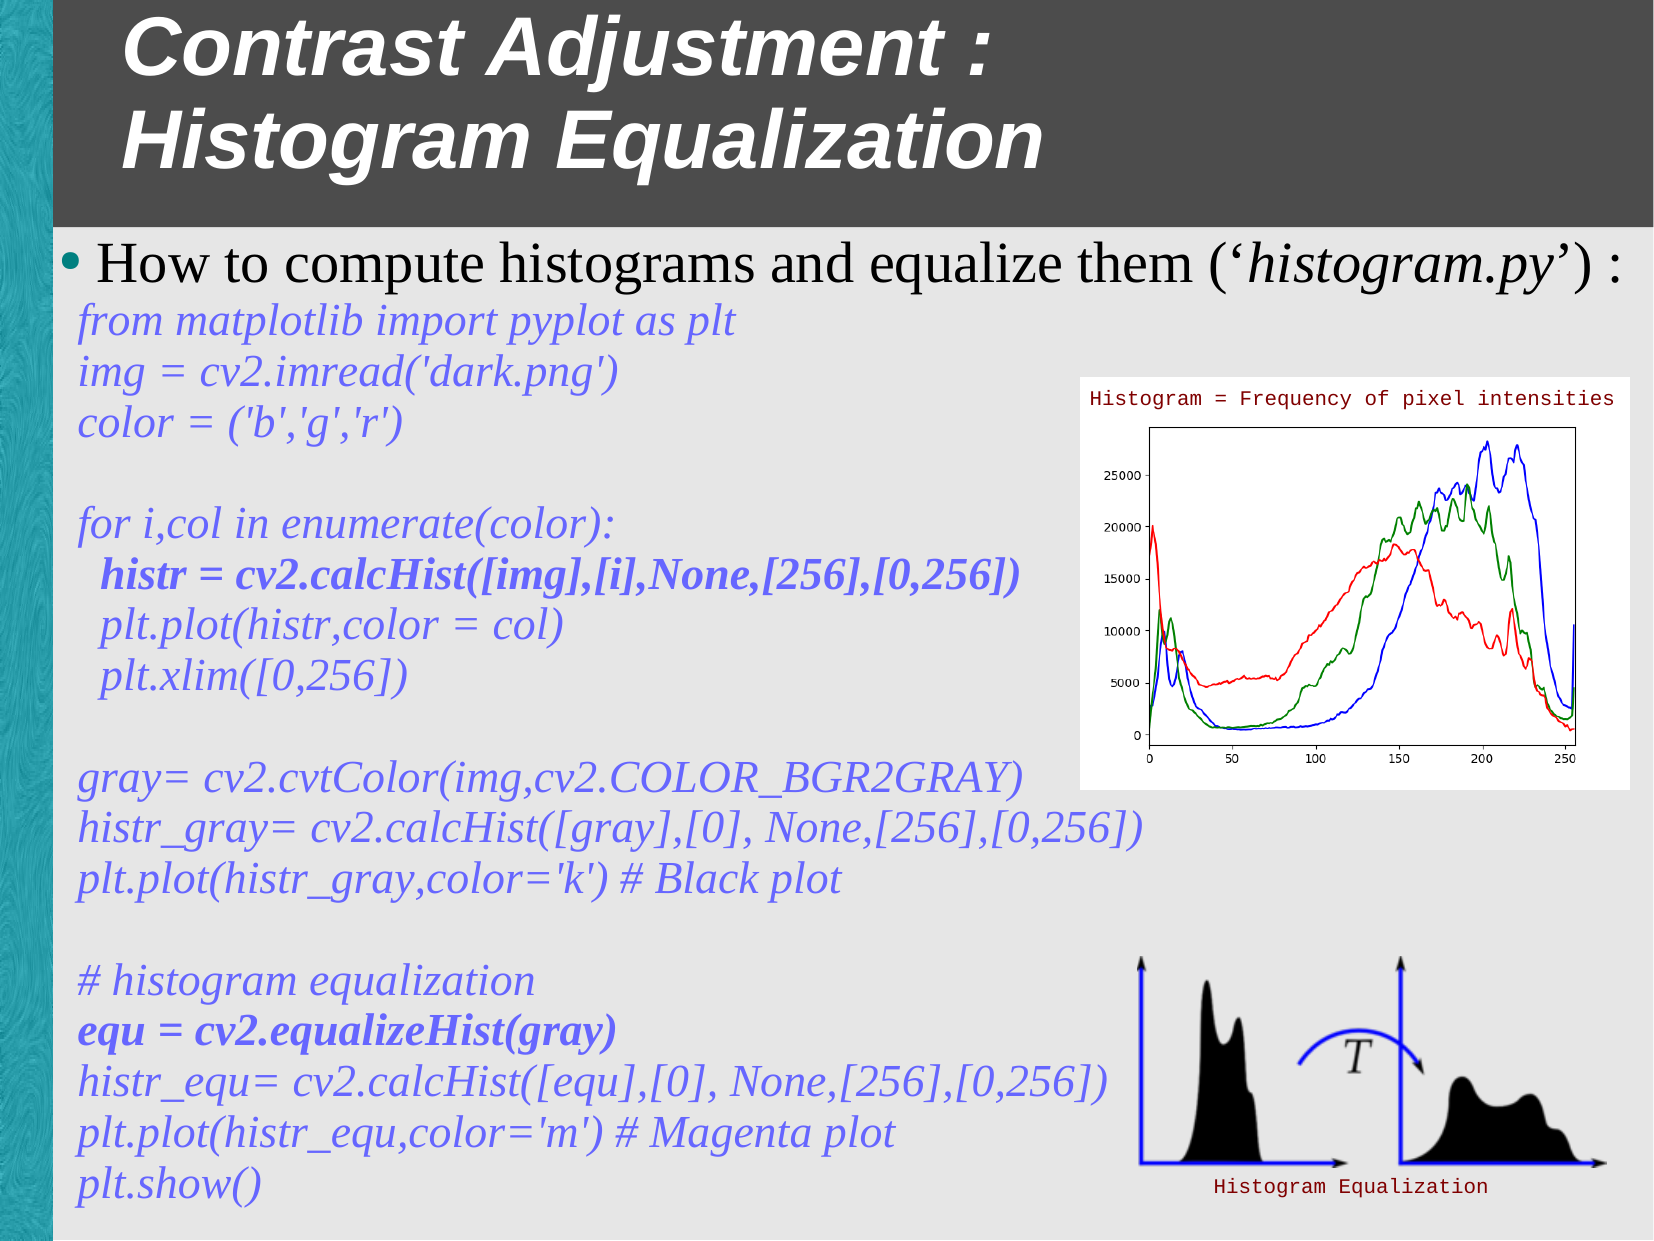

# Contrast Adjustment : Histogram Equalization
 How to compute histograms and equalize them (‘histogram.py’) :
from matplotlib import pyplot as plt
img = cv2.imread('dark.png')
color = ('b','g','r')
for i,col in enumerate(color):
 histr = cv2.calcHist([img],[i],None,[256],[0,256])
 plt.plot(histr,color = col)
 plt.xlim([0,256])
gray= cv2.cvtColor(img,cv2.COLOR_BGR2GRAY)
histr_gray= cv2.calcHist([gray],[0], None,[256],[0,256])
plt.plot(histr_gray,color='k') # Black plot
# histogram equalization
equ = cv2.equalizeHist(gray)
histr_equ= cv2.calcHist([equ],[0], None,[256],[0,256])
plt.plot(histr_equ,color='m') # Magenta plot
plt.show()
Histogram = Frequency of pixel intensities
Histogram Equalization